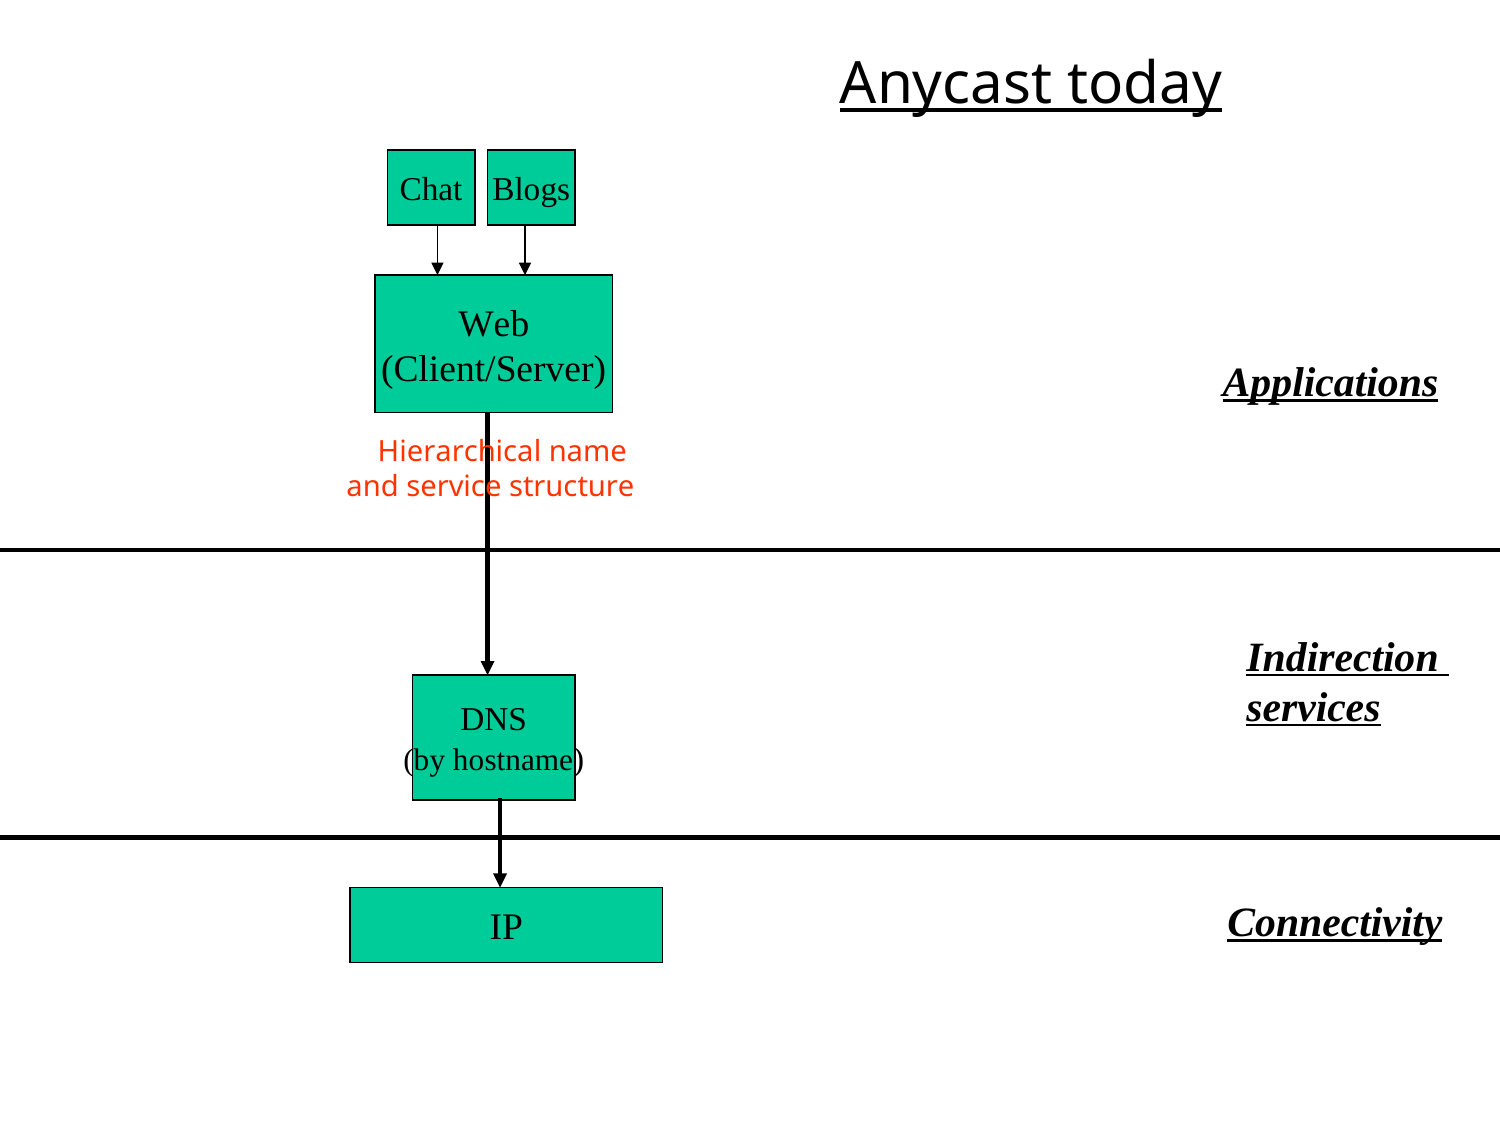

Anycast today
Chat
Blogs
Web
(Client/Server)
Applications
Hierarchical name
and service structure
Indirection
services
DNS
(by hostname)
IP
Connectivity